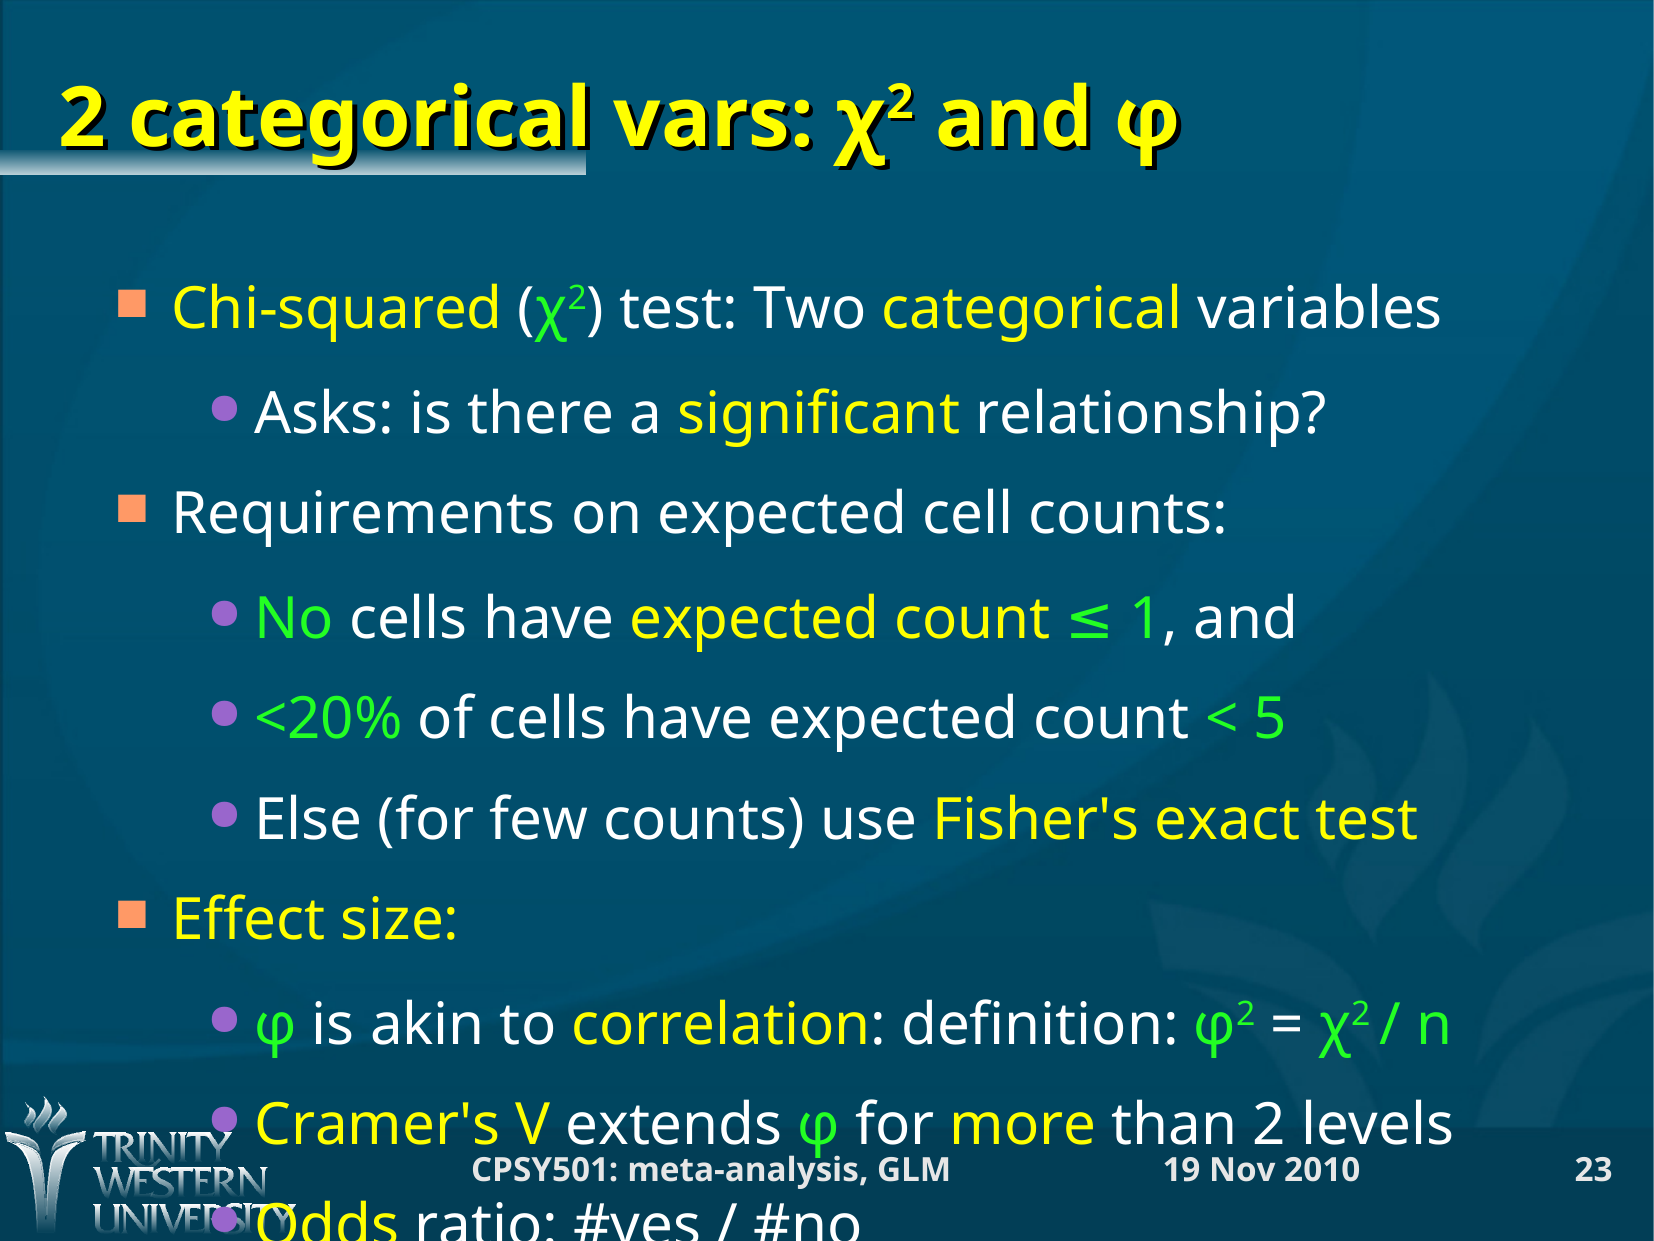

# 2 categorical vars: χ2 and φ
Chi-squared (χ2) test: Two categorical variables
Asks: is there a significant relationship?
Requirements on expected cell counts:
No cells have expected count ≤ 1, and
<20% of cells have expected count < 5
Else (for few counts) use Fisher's exact test
Effect size:
φ is akin to correlation: definition: φ2 = χ2 / n
Cramer's V extends φ for more than 2 levels
Odds ratio: #yes / #no
CPSY501: meta-analysis, GLM
19 Nov 2010
23